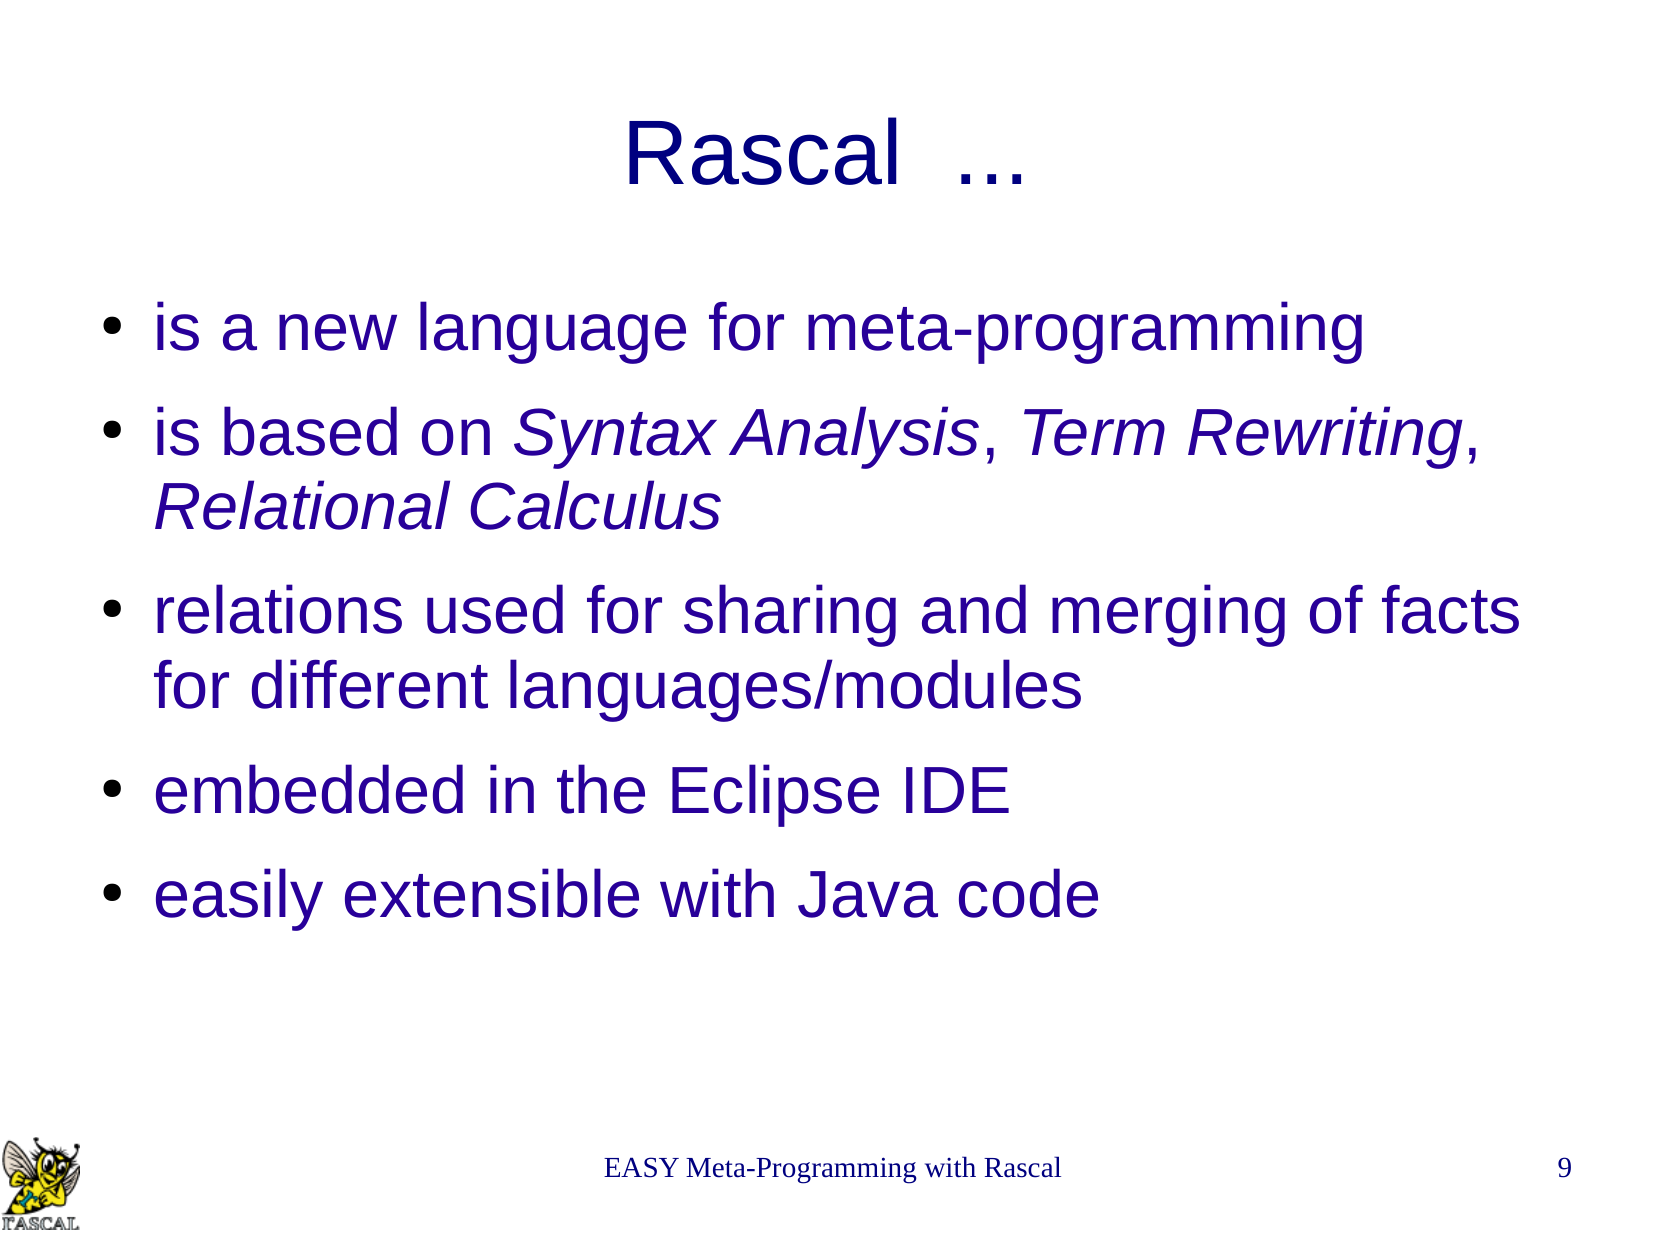

# Rascal ...
is a new language for meta-programming
is based on Syntax Analysis, Term Rewriting, Relational Calculus
relations used for sharing and merging of facts for different languages/modules
embedded in the Eclipse IDE
easily extensible with Java code
9